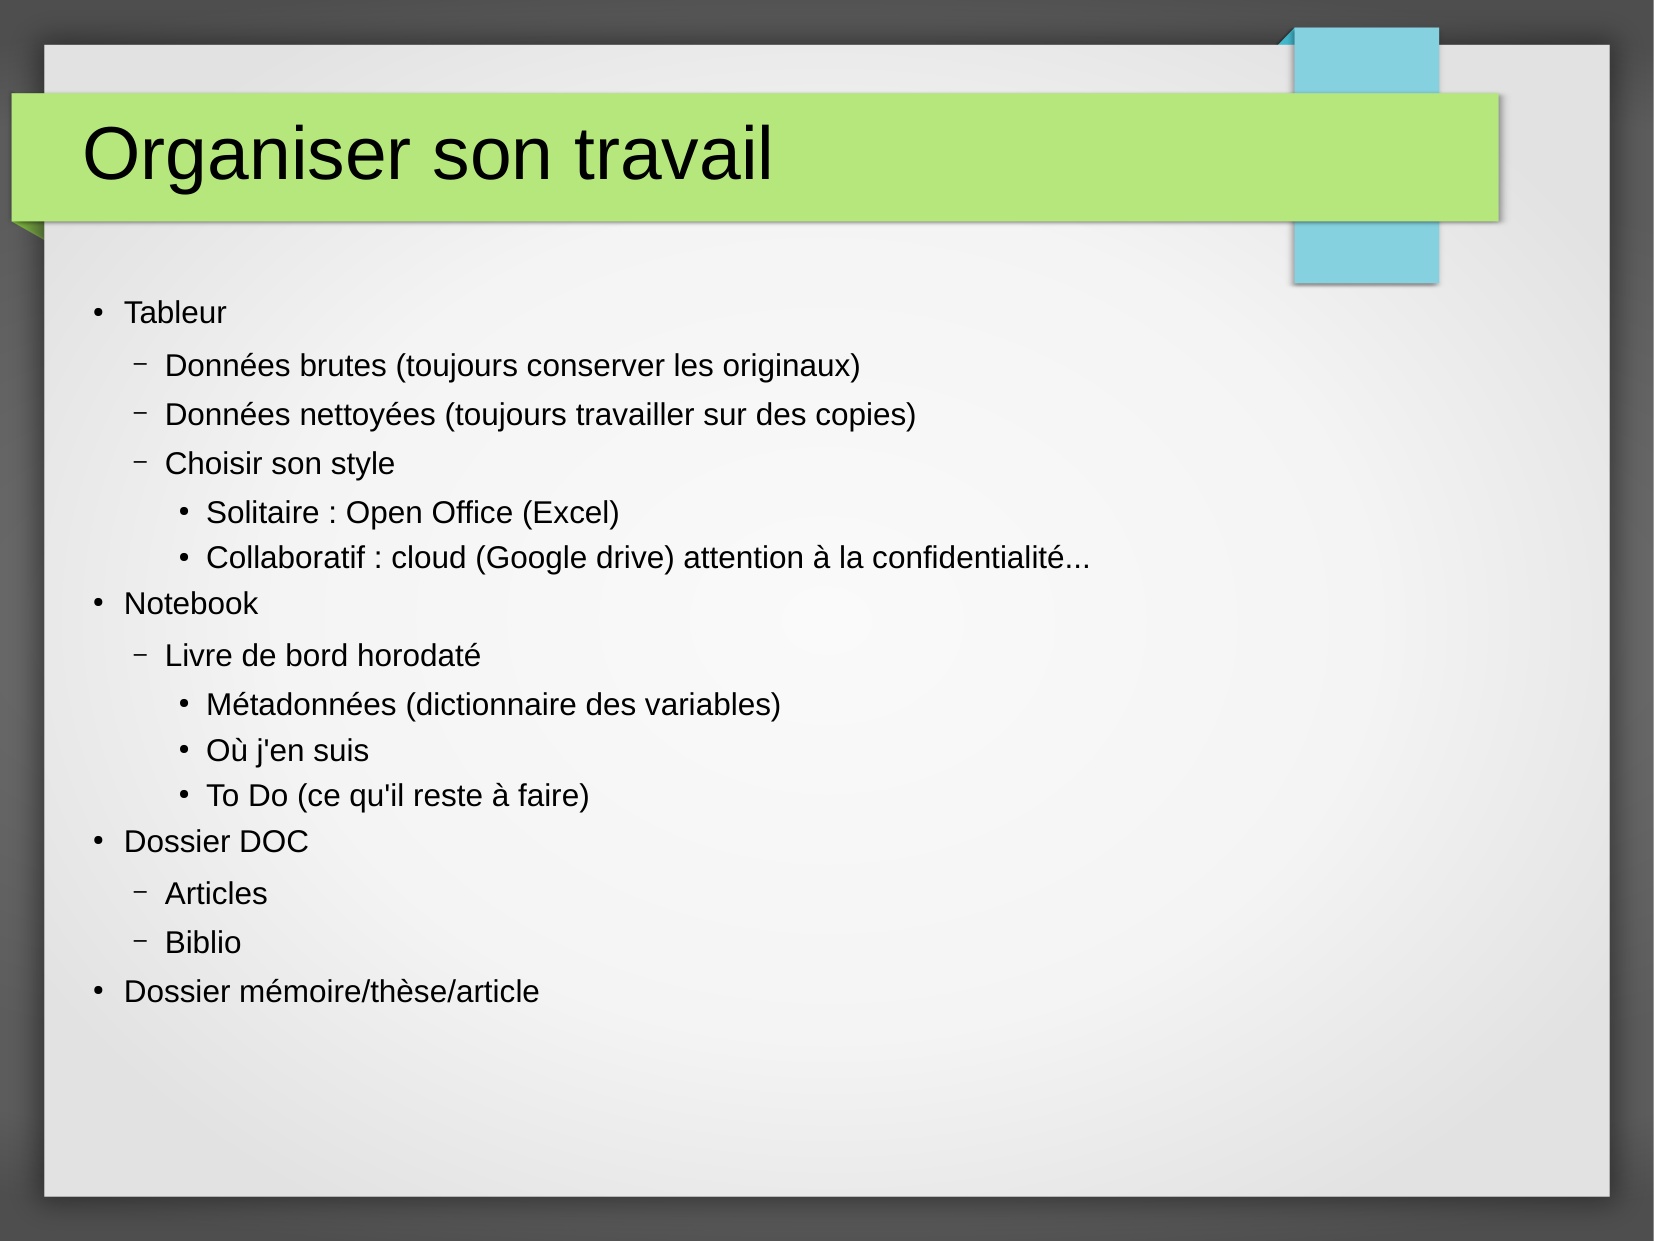

# Organiser son travail
Tableur
Données brutes (toujours conserver les originaux)
Données nettoyées (toujours travailler sur des copies)
Choisir son style
Solitaire : Open Office (Excel)
Collaboratif : cloud (Google drive) attention à la confidentialité...
Notebook
Livre de bord horodaté
Métadonnées (dictionnaire des variables)
Où j'en suis
To Do (ce qu'il reste à faire)
Dossier DOC
Articles
Biblio
Dossier mémoire/thèse/article